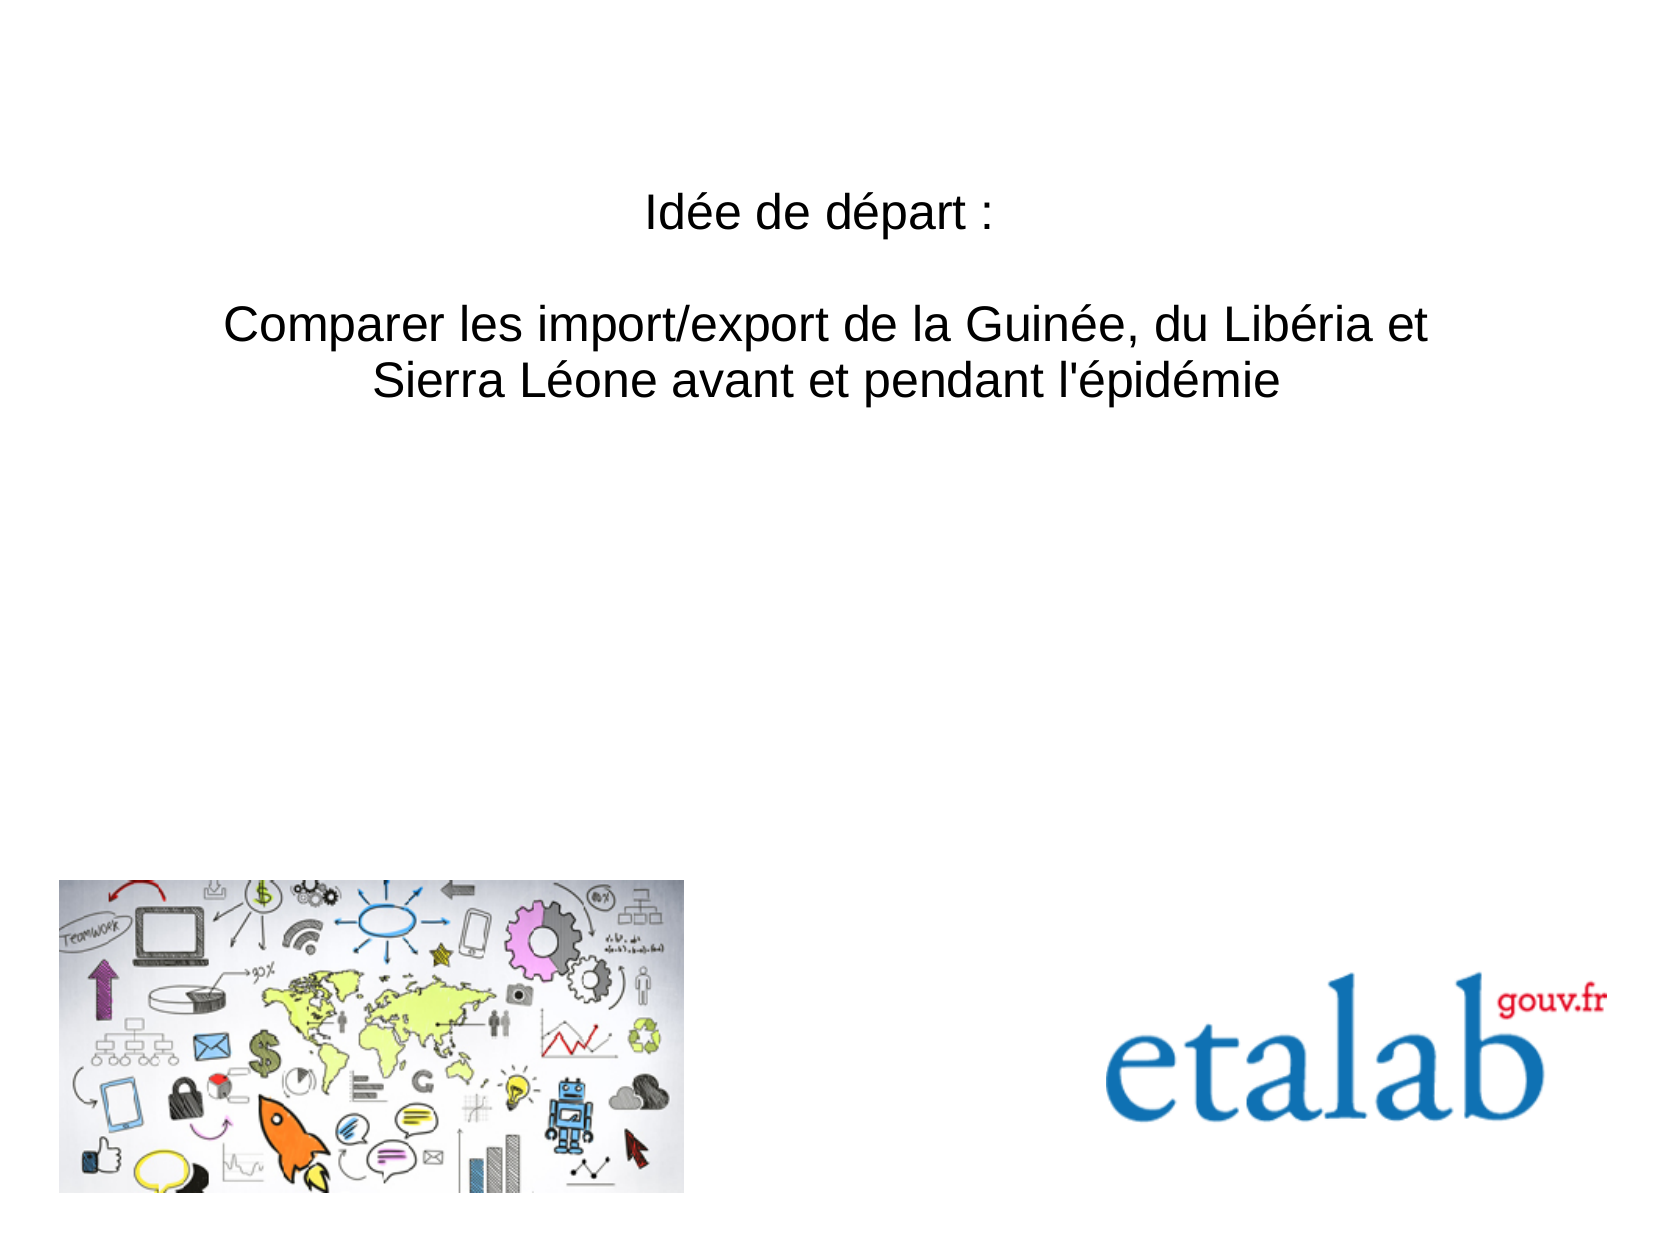

Idée de départ :
Comparer les import/export de la Guinée, du Libéria et Sierra Léone avant et pendant l'épidémie